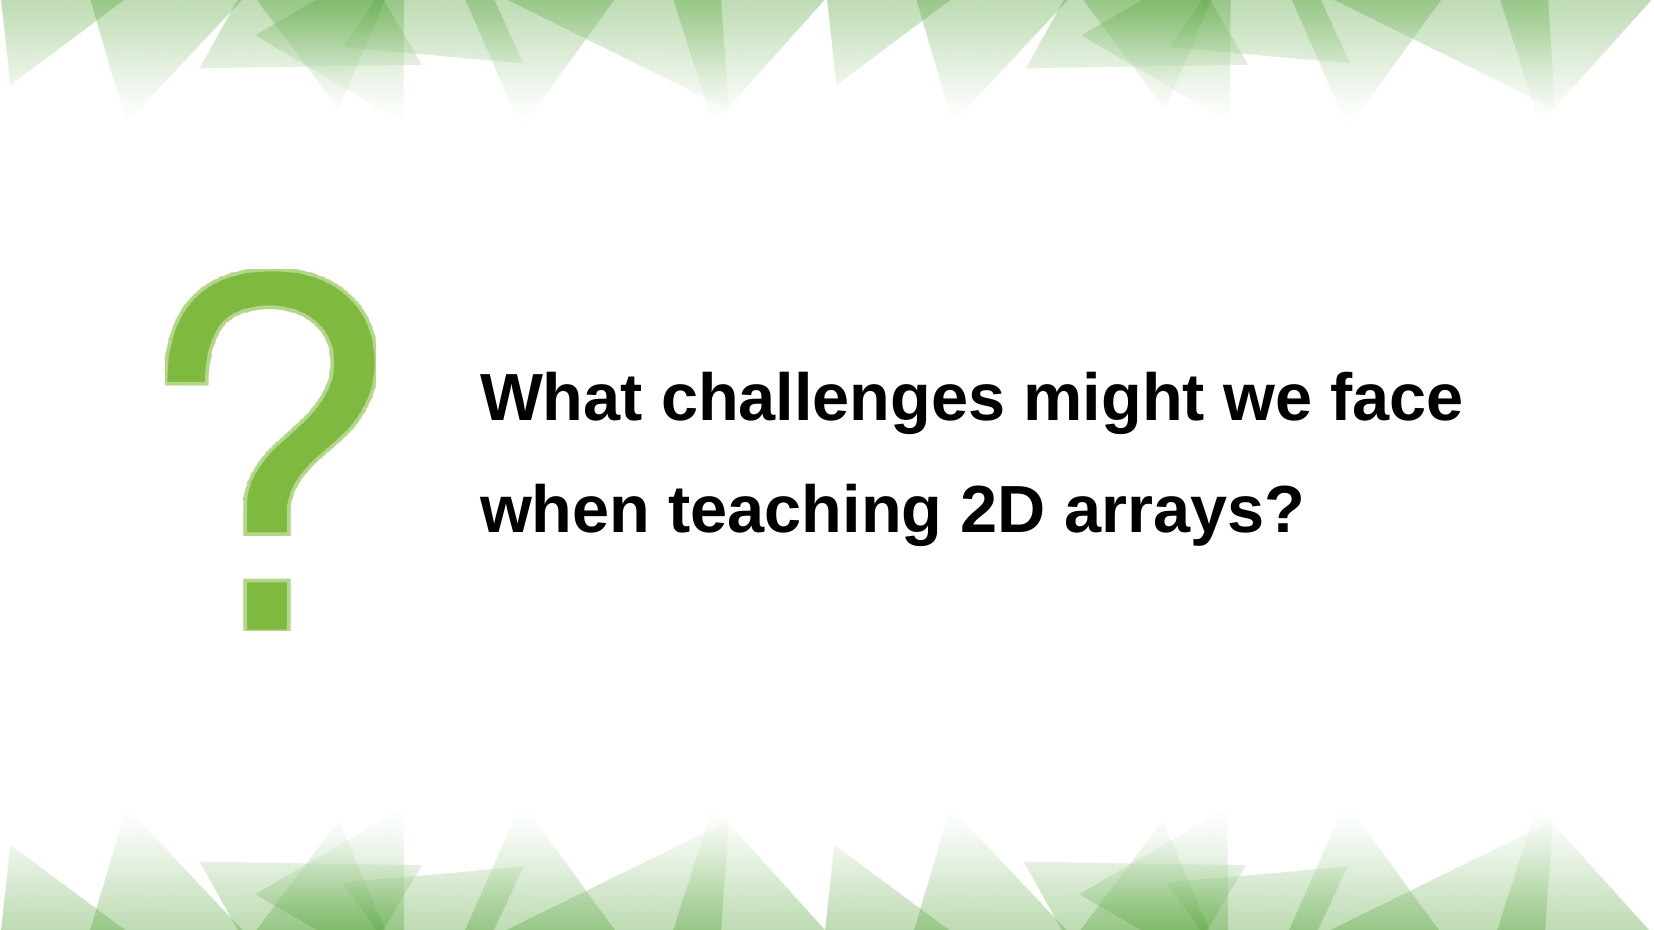

# What challenges might we face when teaching 2D arrays?